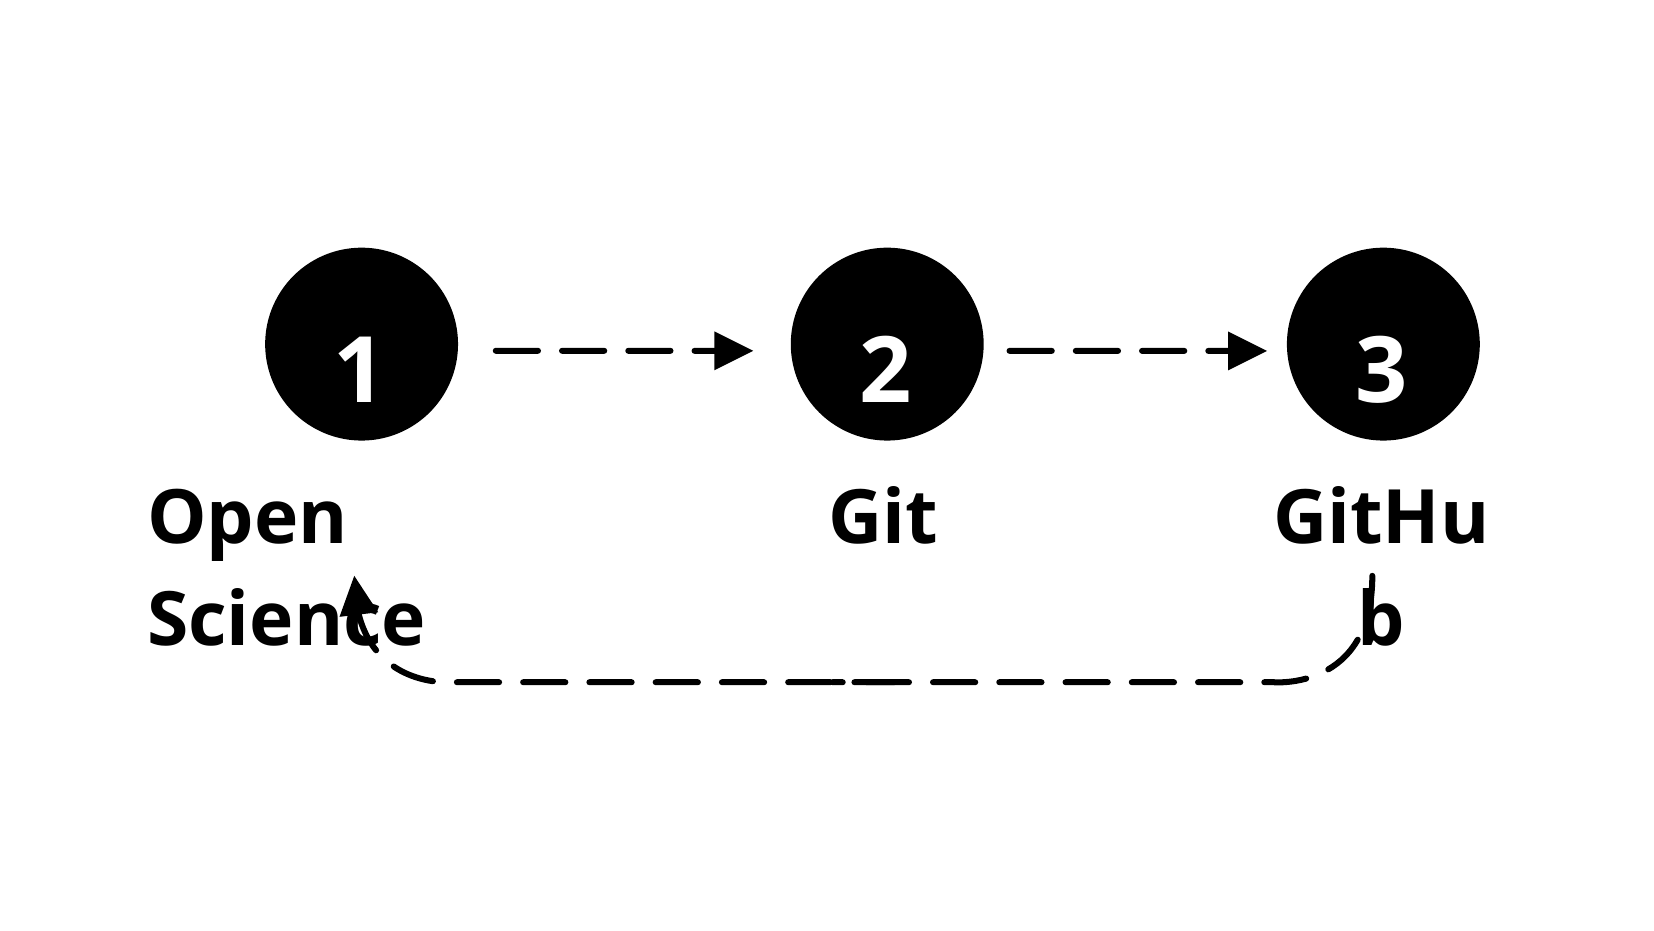

1
2
3
Open Science
Git
GitHub